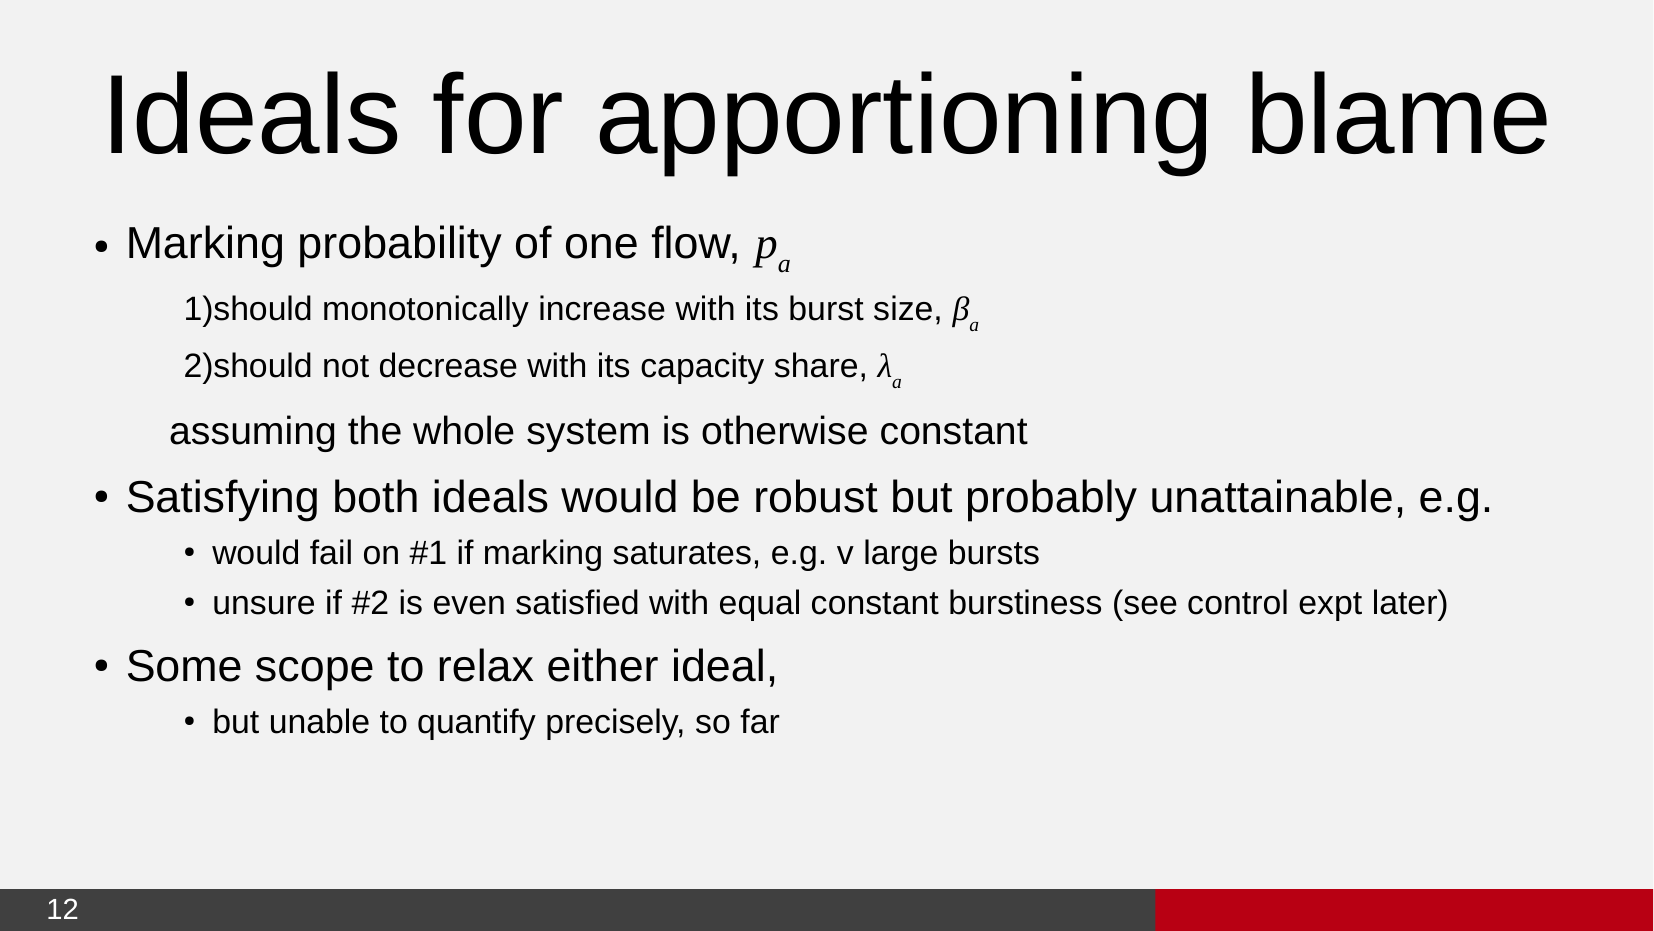

# Ideals for apportioning blame
Marking probability of one flow, pa
should monotonically increase with its burst size, βa
should not decrease with its capacity share, λa
assuming the whole system is otherwise constant
Satisfying both ideals would be robust but probably unattainable, e.g.
would fail on #1 if marking saturates, e.g. v large bursts
unsure if #2 is even satisfied with equal constant burstiness (see control expt later)
Some scope to relax either ideal,
but unable to quantify precisely, so far
12